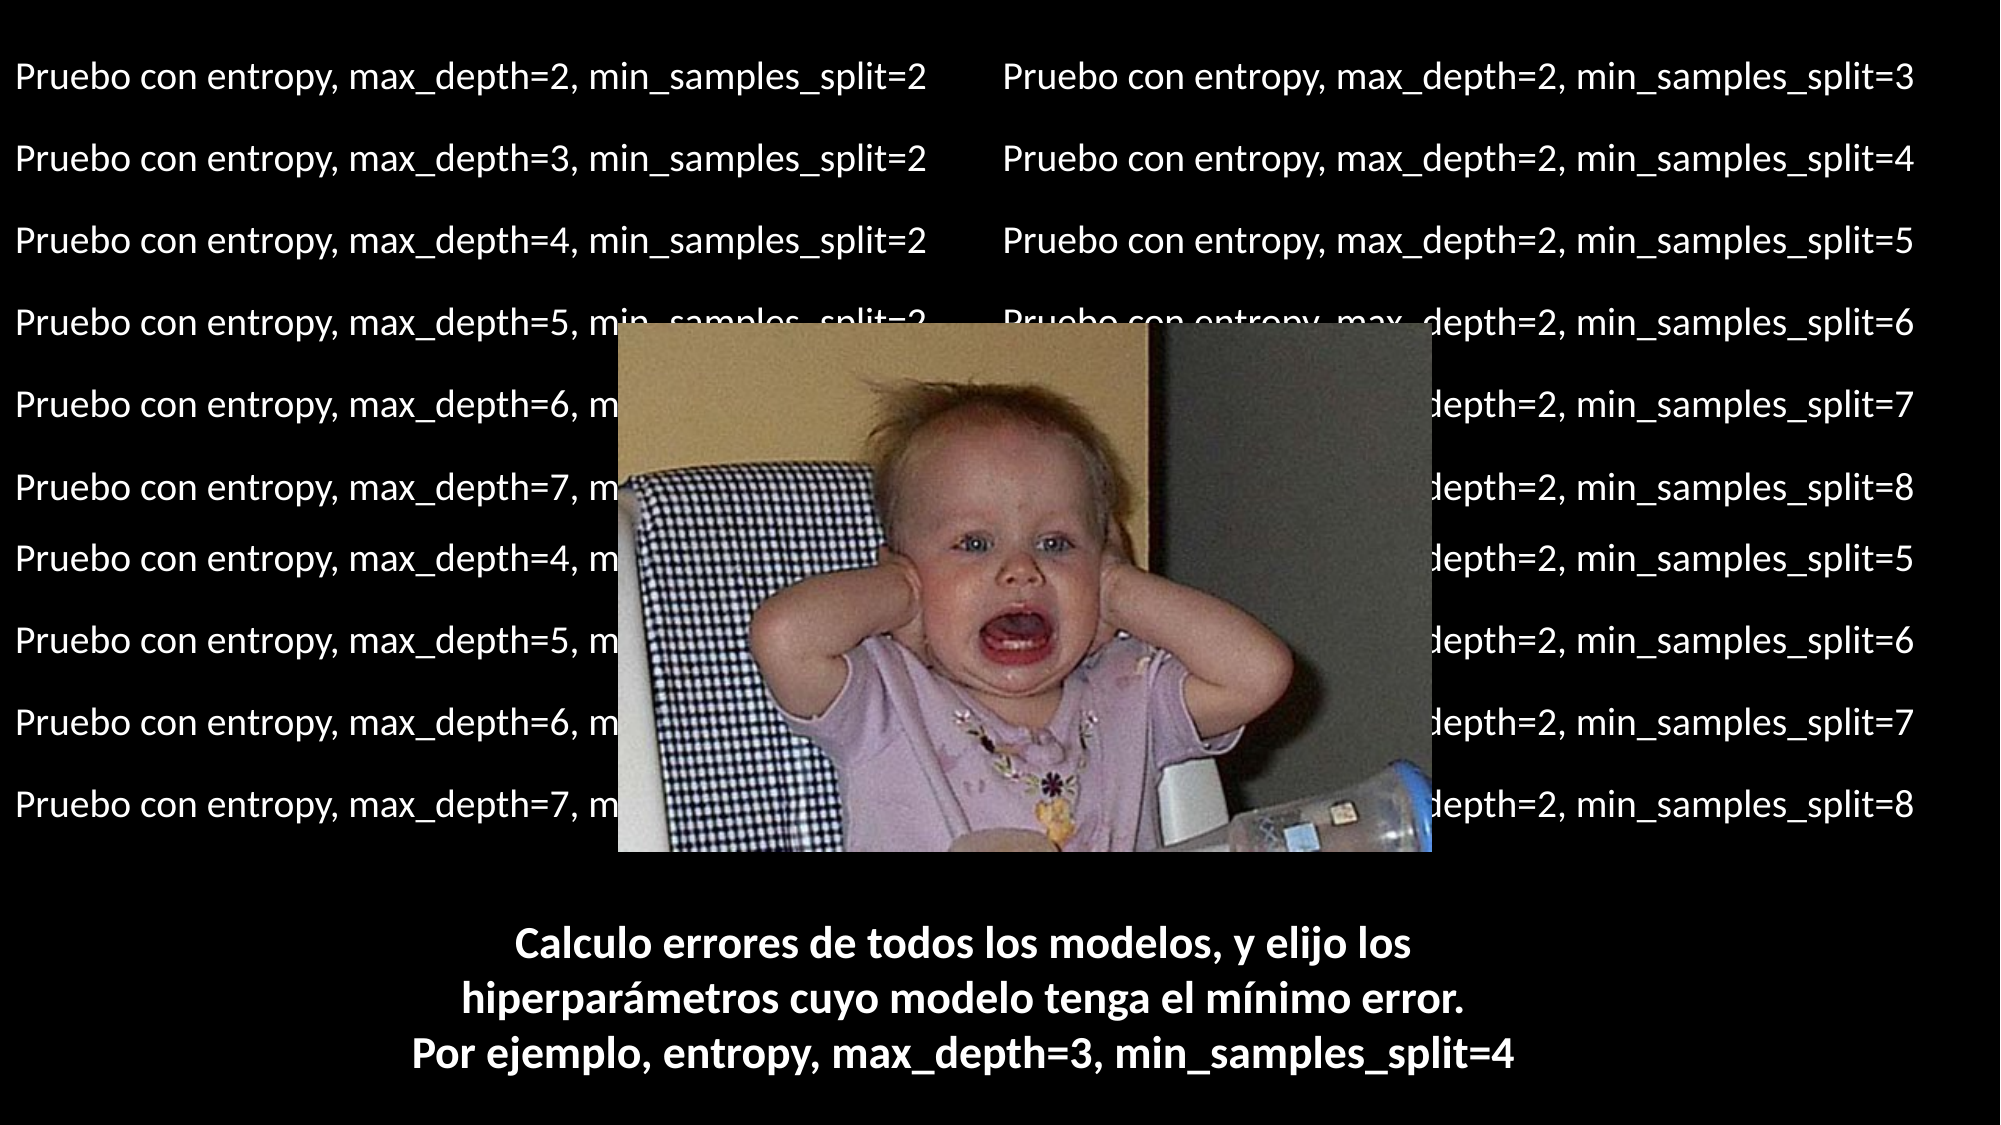

Pruebo con entropy, max_depth=2, min_samples_split=2
Pruebo con entropy, max_depth=2, min_samples_split=3
Pruebo con entropy, max_depth=3, min_samples_split=2
Pruebo con entropy, max_depth=2, min_samples_split=4
Pruebo con entropy, max_depth=4, min_samples_split=2
Pruebo con entropy, max_depth=2, min_samples_split=5
Pruebo con entropy, max_depth=5, min_samples_split=2
Pruebo con entropy, max_depth=2, min_samples_split=6
Pruebo con entropy, max_depth=6, min_samples_split=2
Pruebo con entropy, max_depth=2, min_samples_split=7
Pruebo con entropy, max_depth=7, min_samples_split=2
Pruebo con entropy, max_depth=2, min_samples_split=8
Pruebo con entropy, max_depth=4, min_samples_split=2
Pruebo con entropy, max_depth=2, min_samples_split=5
Pruebo con entropy, max_depth=5, min_samples_split=2
Pruebo con entropy, max_depth=2, min_samples_split=6
Pruebo con entropy, max_depth=6, min_samples_split=2
Pruebo con entropy, max_depth=2, min_samples_split=7
Pruebo con entropy, max_depth=7, min_samples_split=2
Pruebo con entropy, max_depth=2, min_samples_split=8
Calculo errores de todos los modelos, y elijo los hiperparámetros cuyo modelo tenga el mínimo error.
Por ejemplo, entropy, max_depth=3, min_samples_split=4